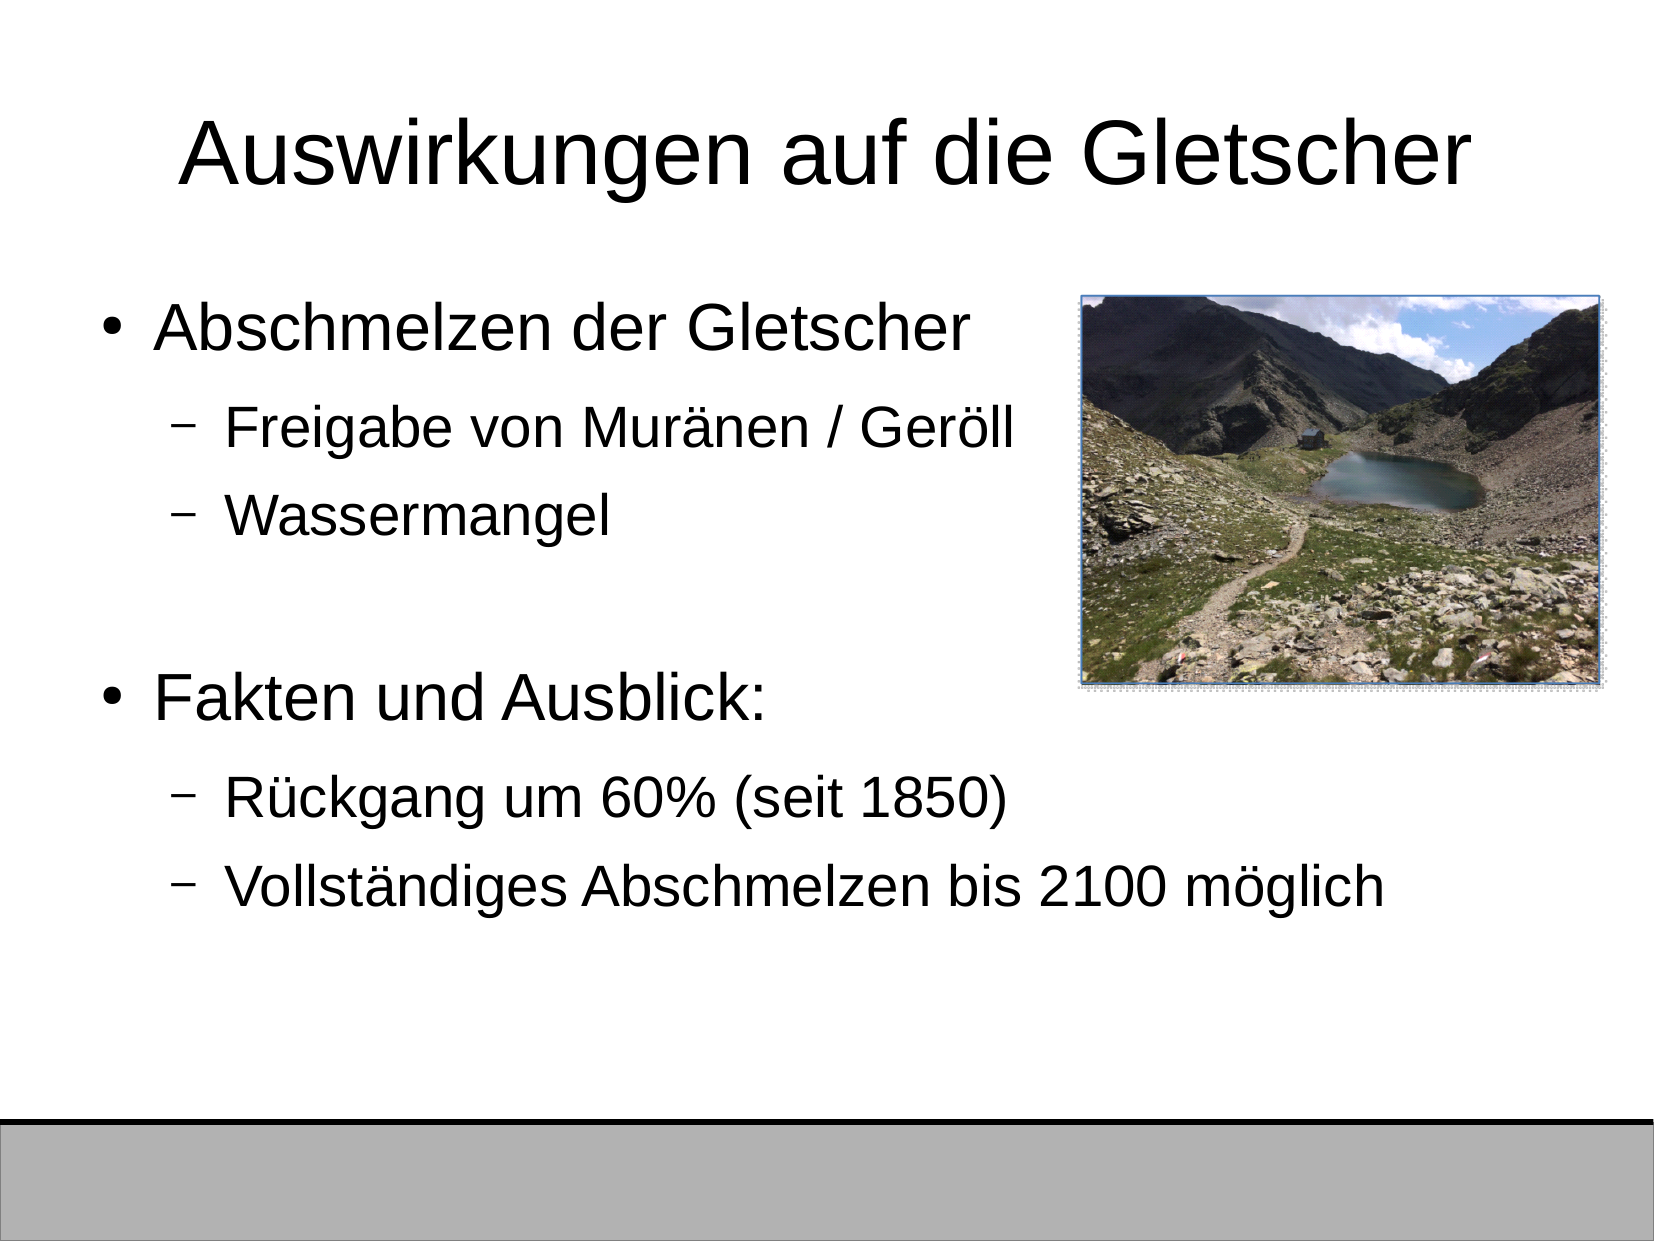

# Auswirkungen auf die Gletscher
Abschmelzen der Gletscher
Freigabe von Muränen / Geröll
Wassermangel
Fakten und Ausblick:
Rückgang um 60% (seit 1850)
Vollständiges Abschmelzen bis 2100 möglich